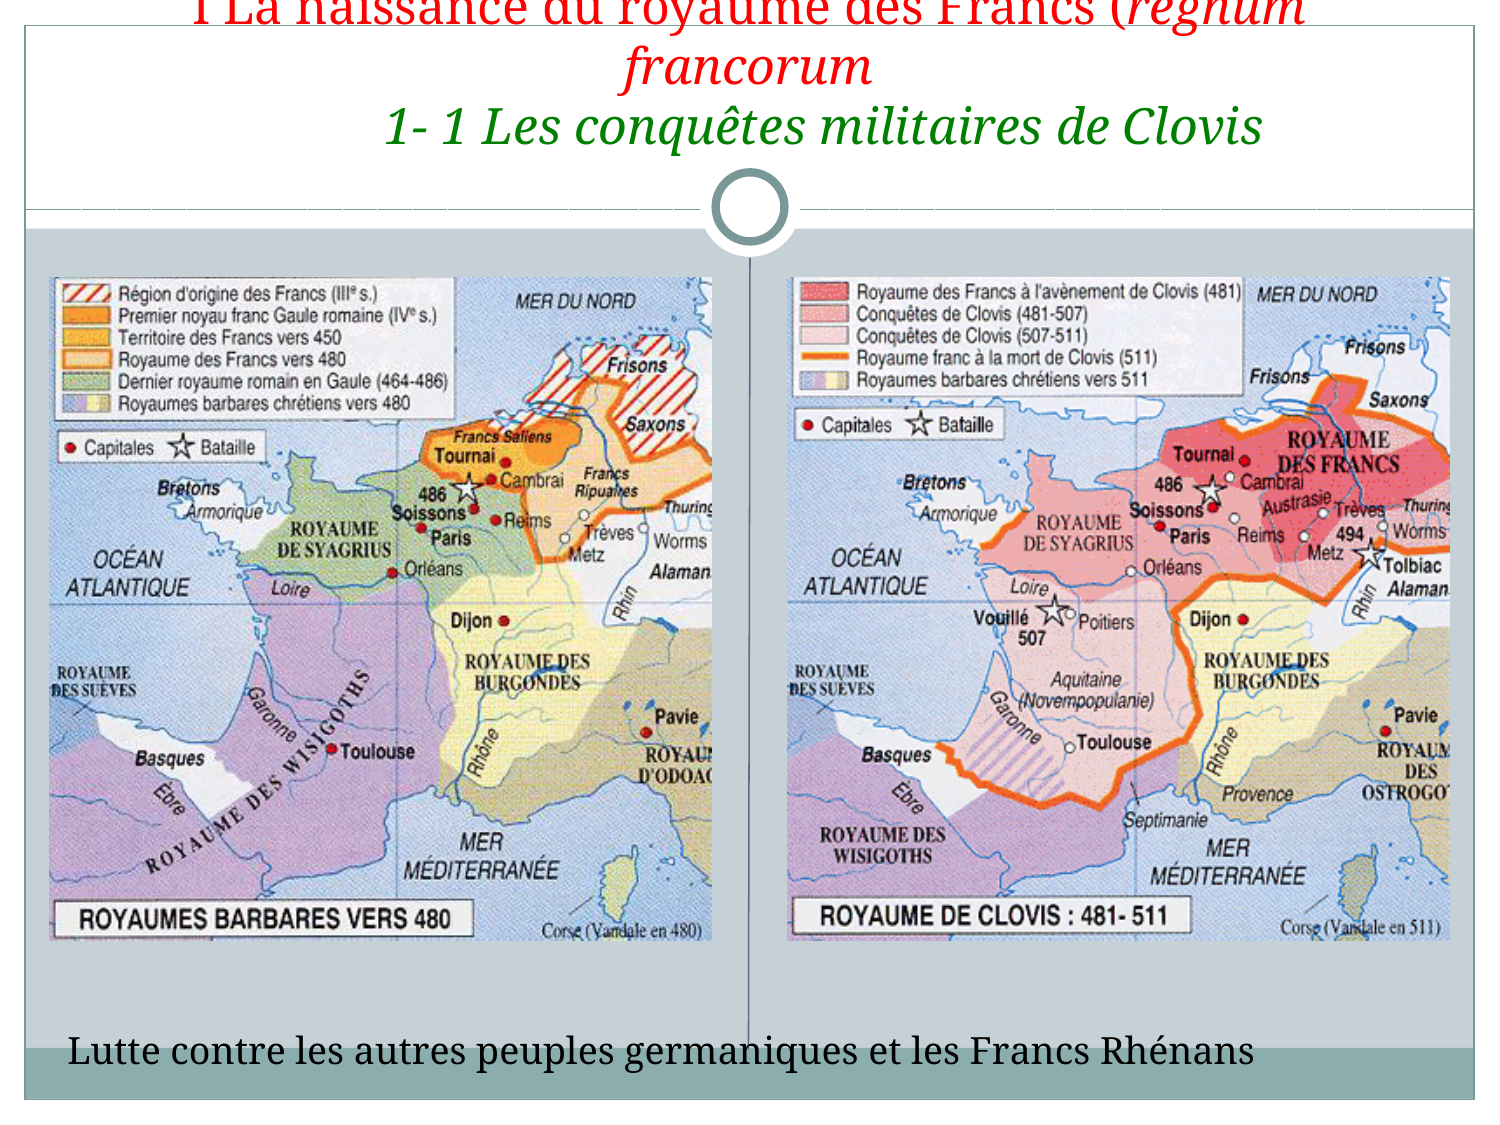

# I La naissance du royaume des Francs (regnum francorum 1- 1 Les conquêtes militaires de Clovis
Lutte contre les autres peuples germaniques et les Francs Rhénans